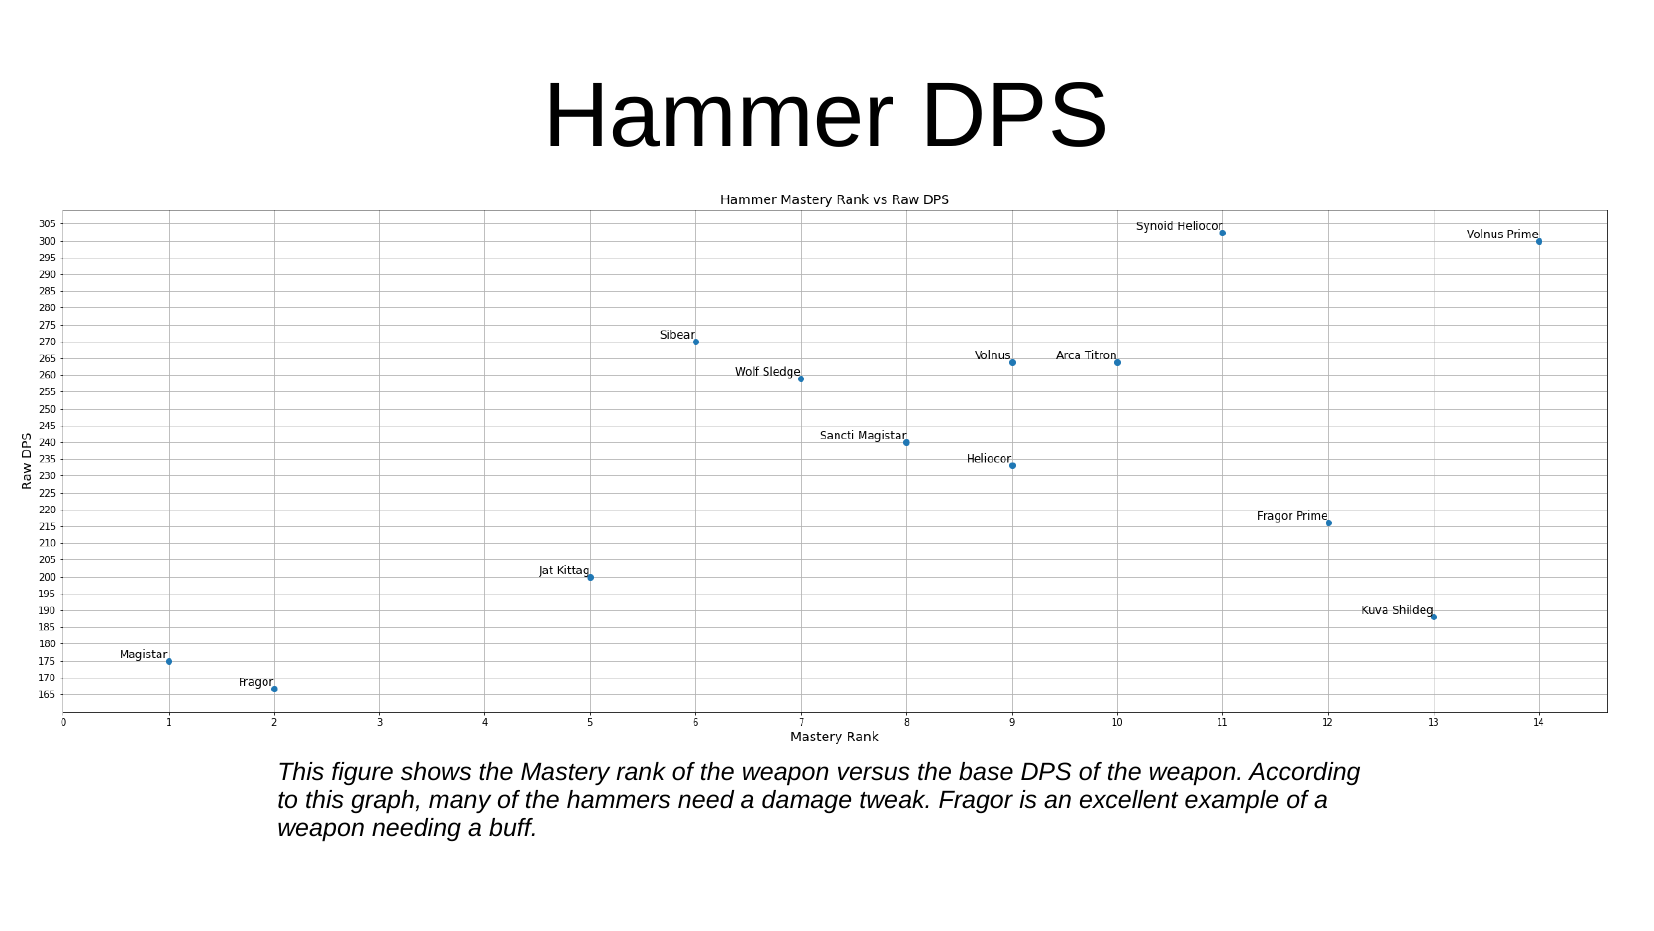

# Hammer DPS
This figure shows the Mastery rank of the weapon versus the base DPS of the weapon. According to this graph, many of the hammers need a damage tweak. Fragor is an excellent example of a weapon needing a buff.